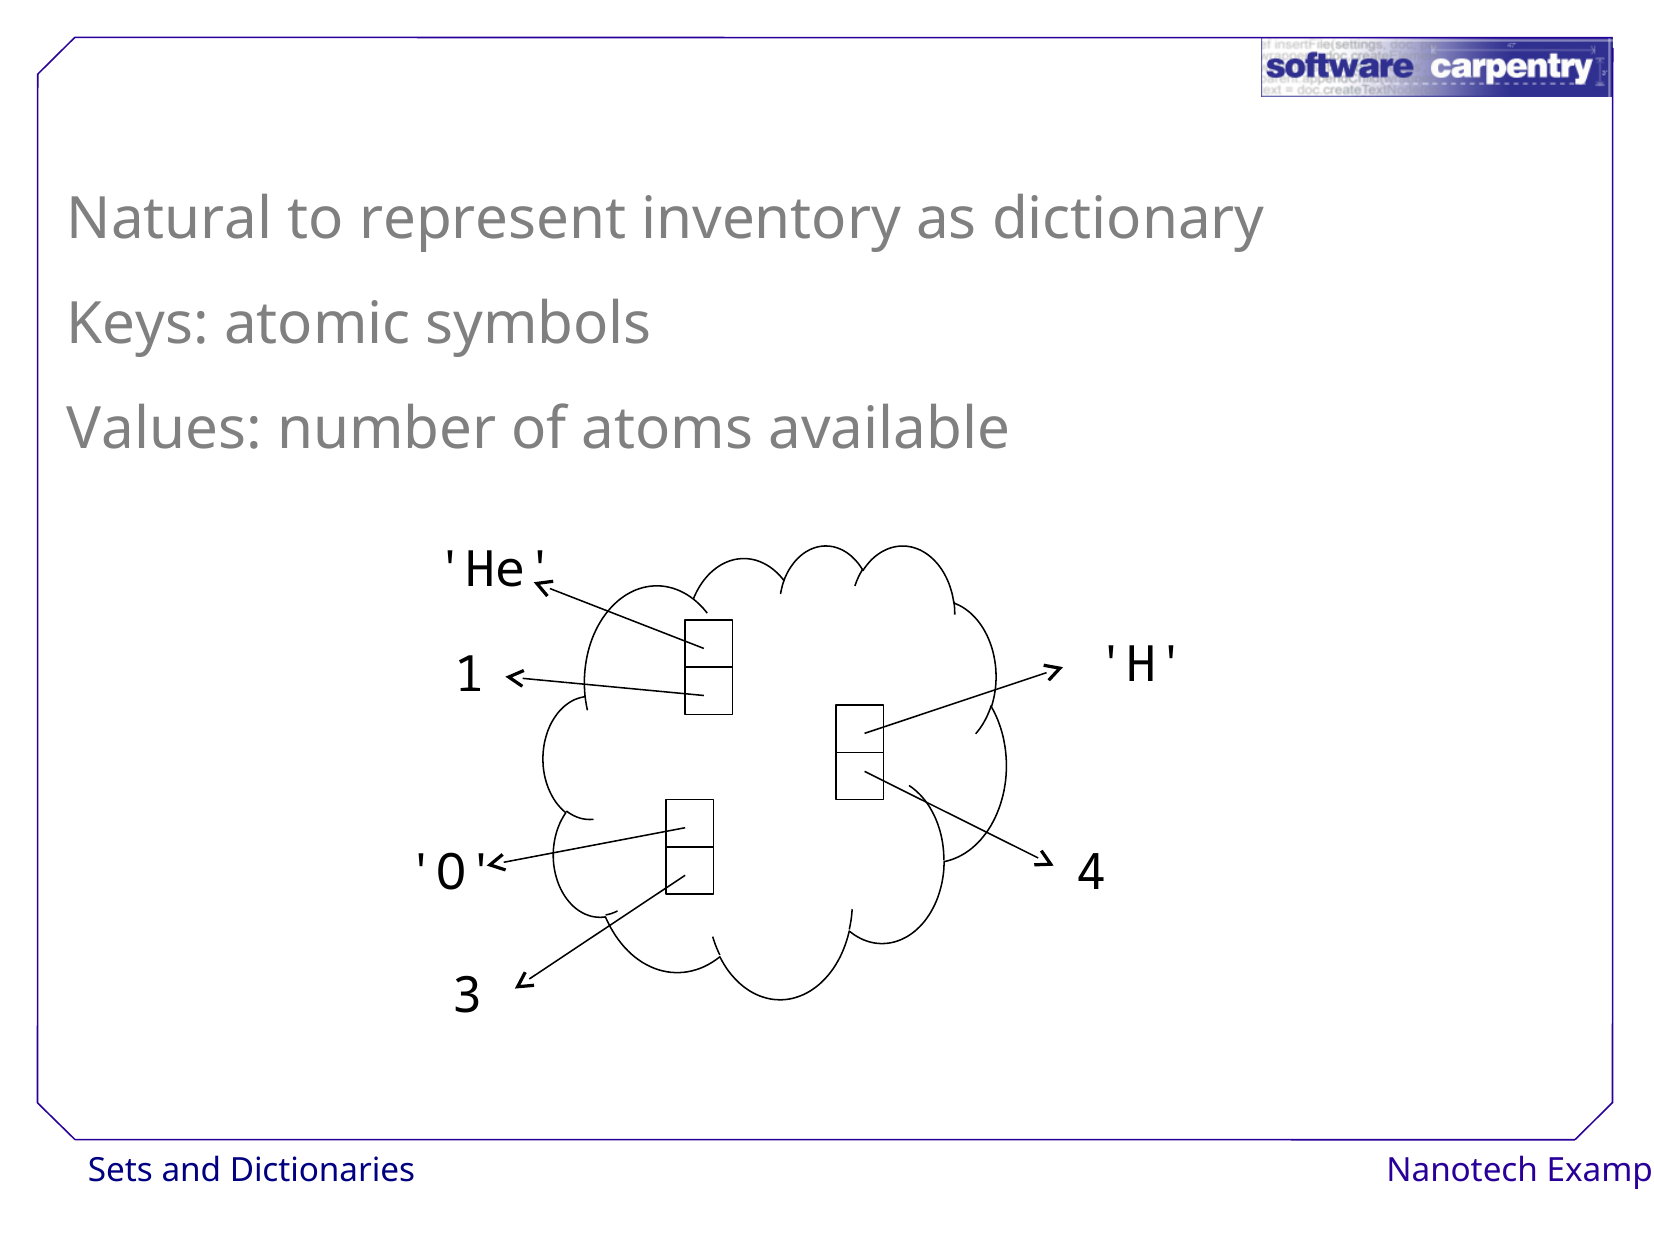

Natural to represent inventory as dictionary
Keys: atomic symbols
Values: number of atoms available
'He'
'H'
1
'O'
4
3